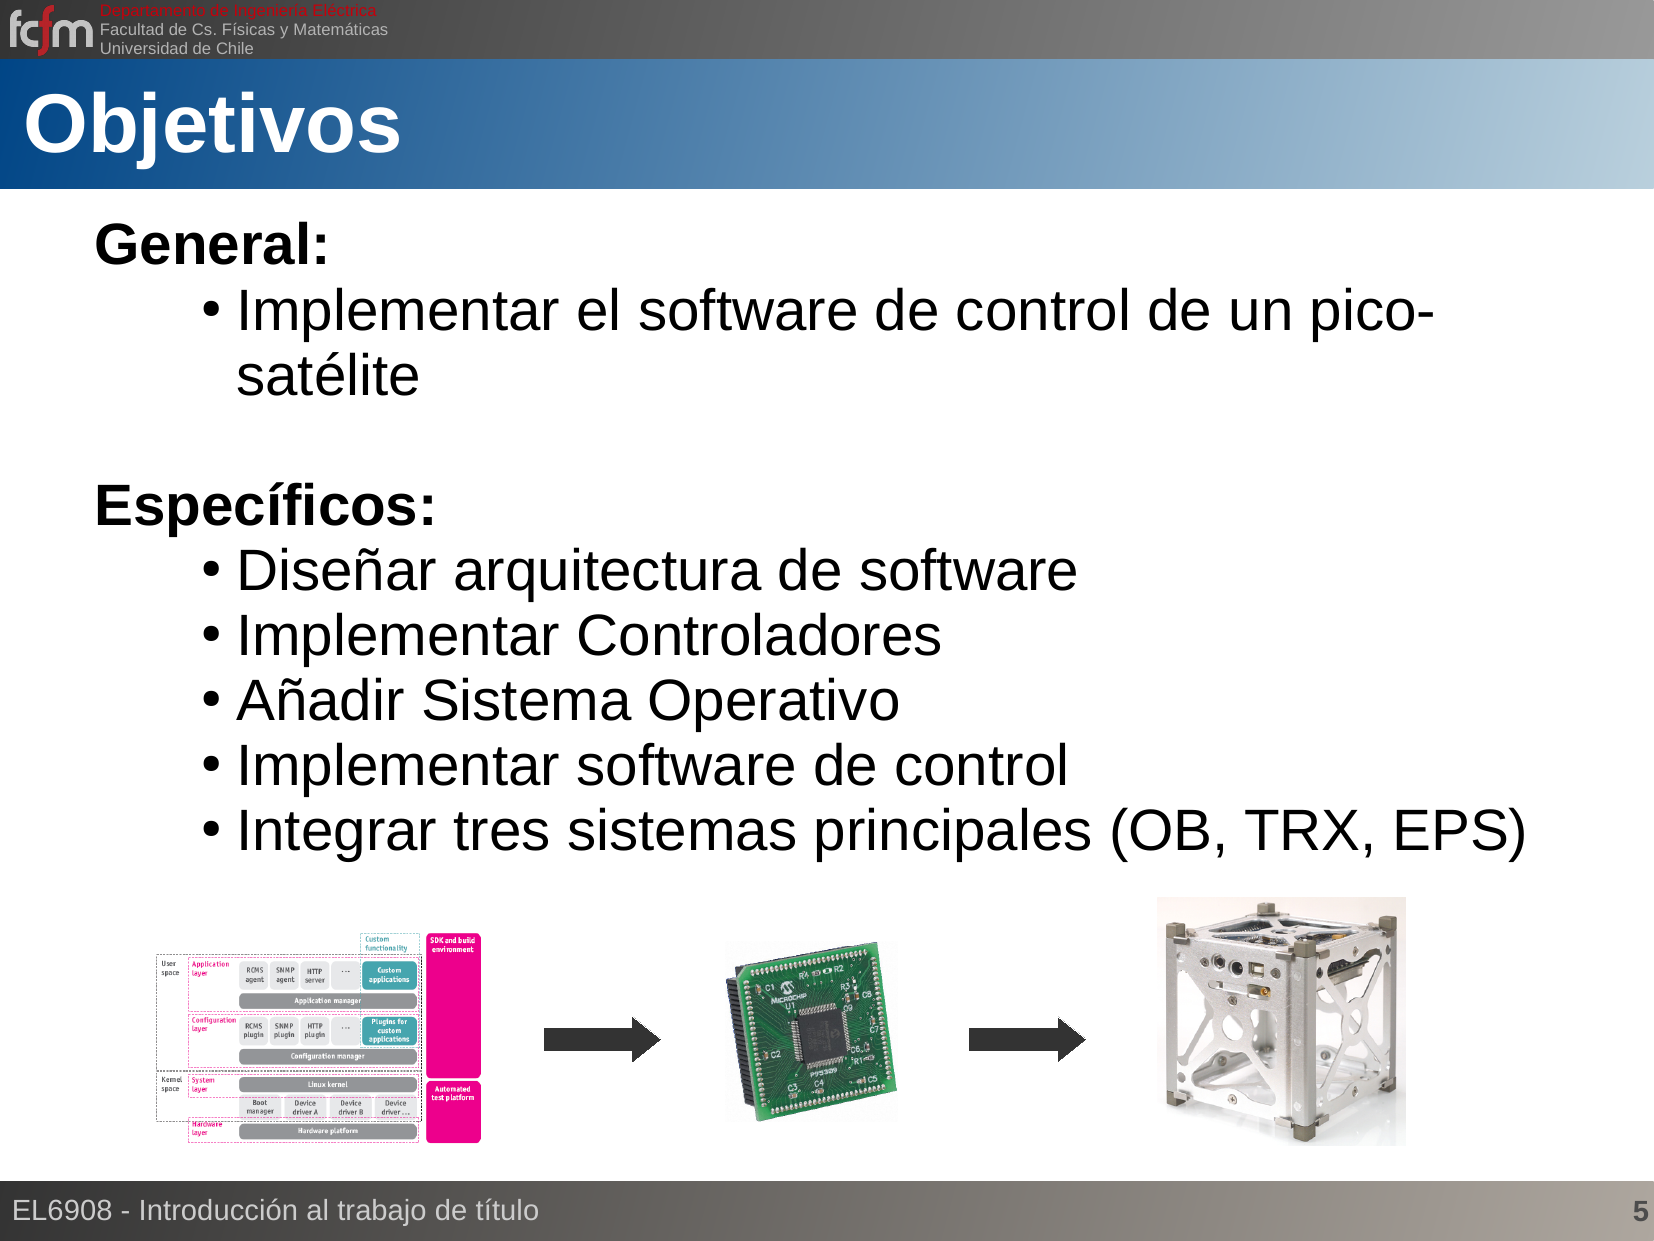

# Objetivos
General:
Implementar el software de control de un pico-satélite
Específicos:
Diseñar arquitectura de software
Implementar Controladores
Añadir Sistema Operativo
Implementar software de control
Integrar tres sistemas principales (OB, TRX, EPS)
EL6908 - Introducción al trabajo de título
5